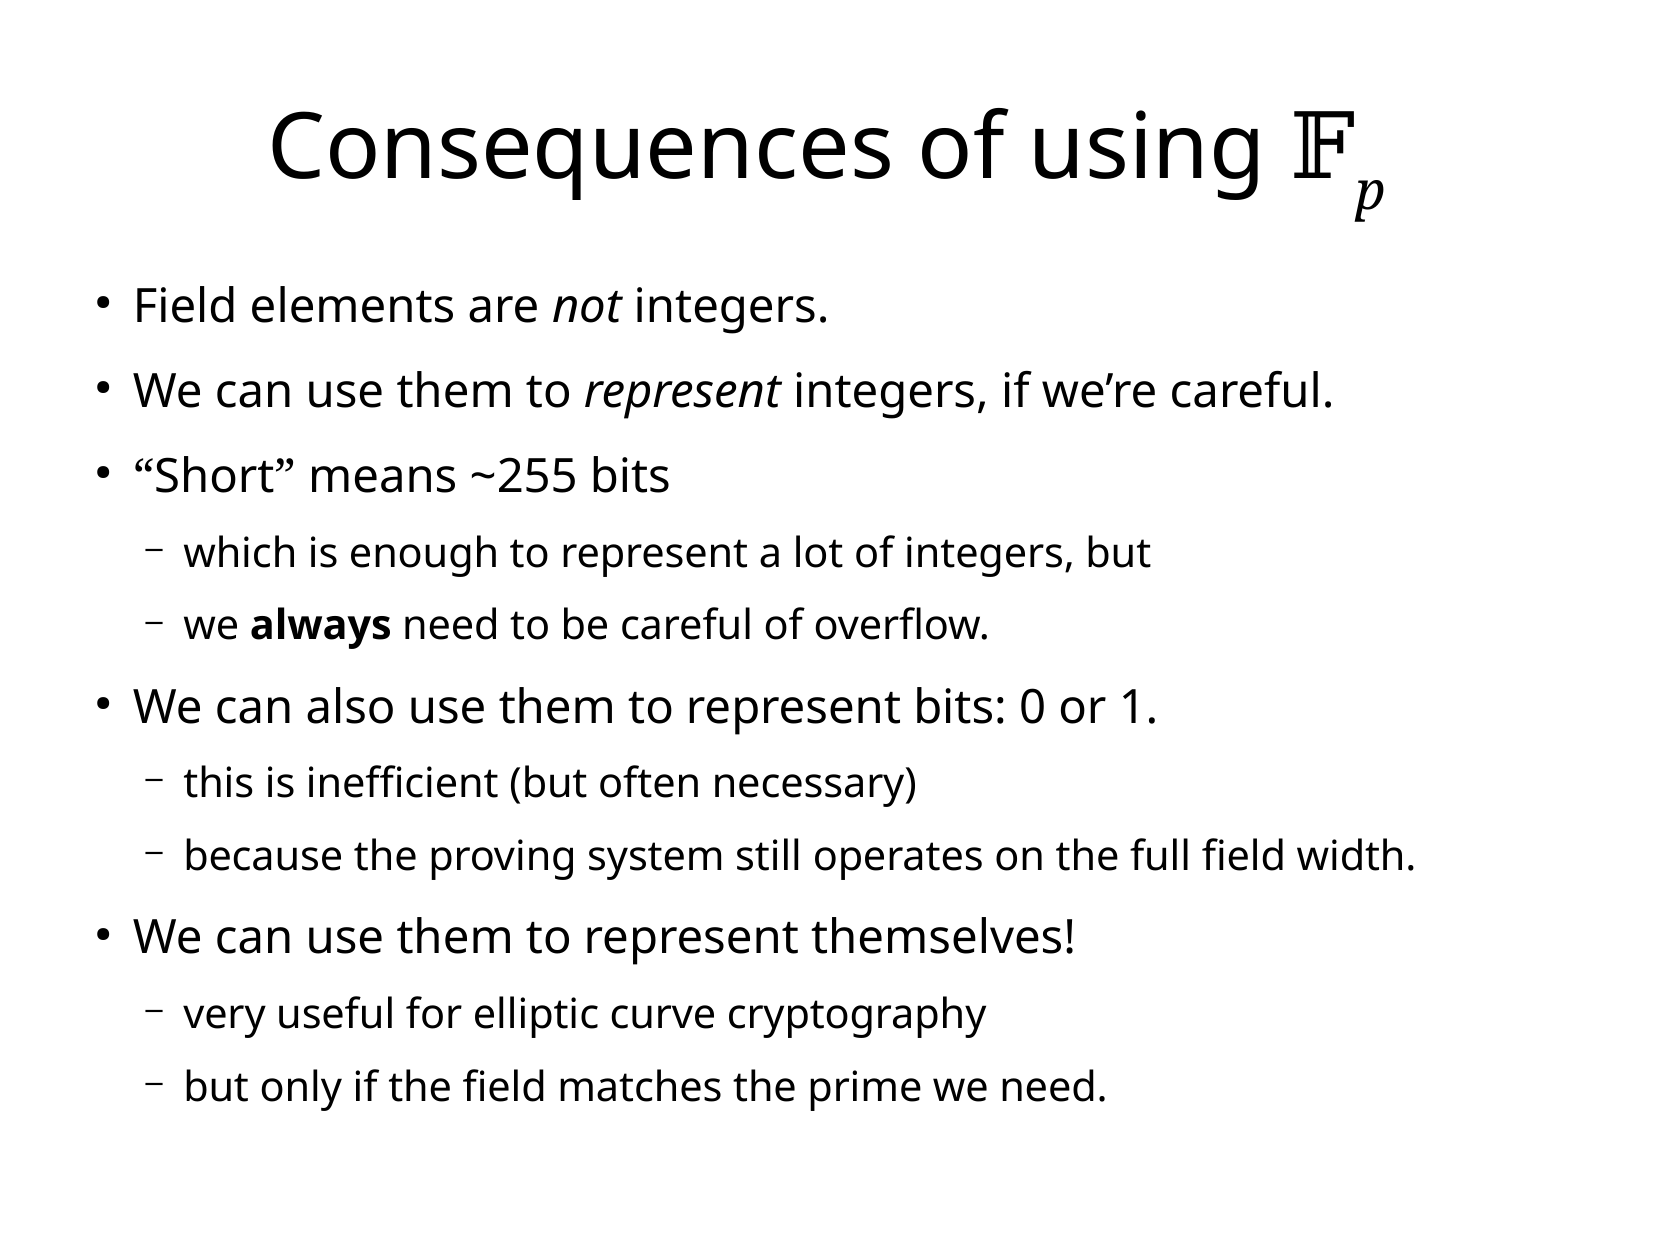

# Consequences of using 𝔽p
Field elements are not integers.
We can use them to represent integers, if we’re careful.
“Short” means ~255 bits
which is enough to represent a lot of integers, but
we always need to be careful of overflow.
We can also use them to represent bits: 0 or 1.
this is inefficient (but often necessary)
because the proving system still operates on the full field width.
We can use them to represent themselves!
very useful for elliptic curve cryptography
but only if the field matches the prime we need.